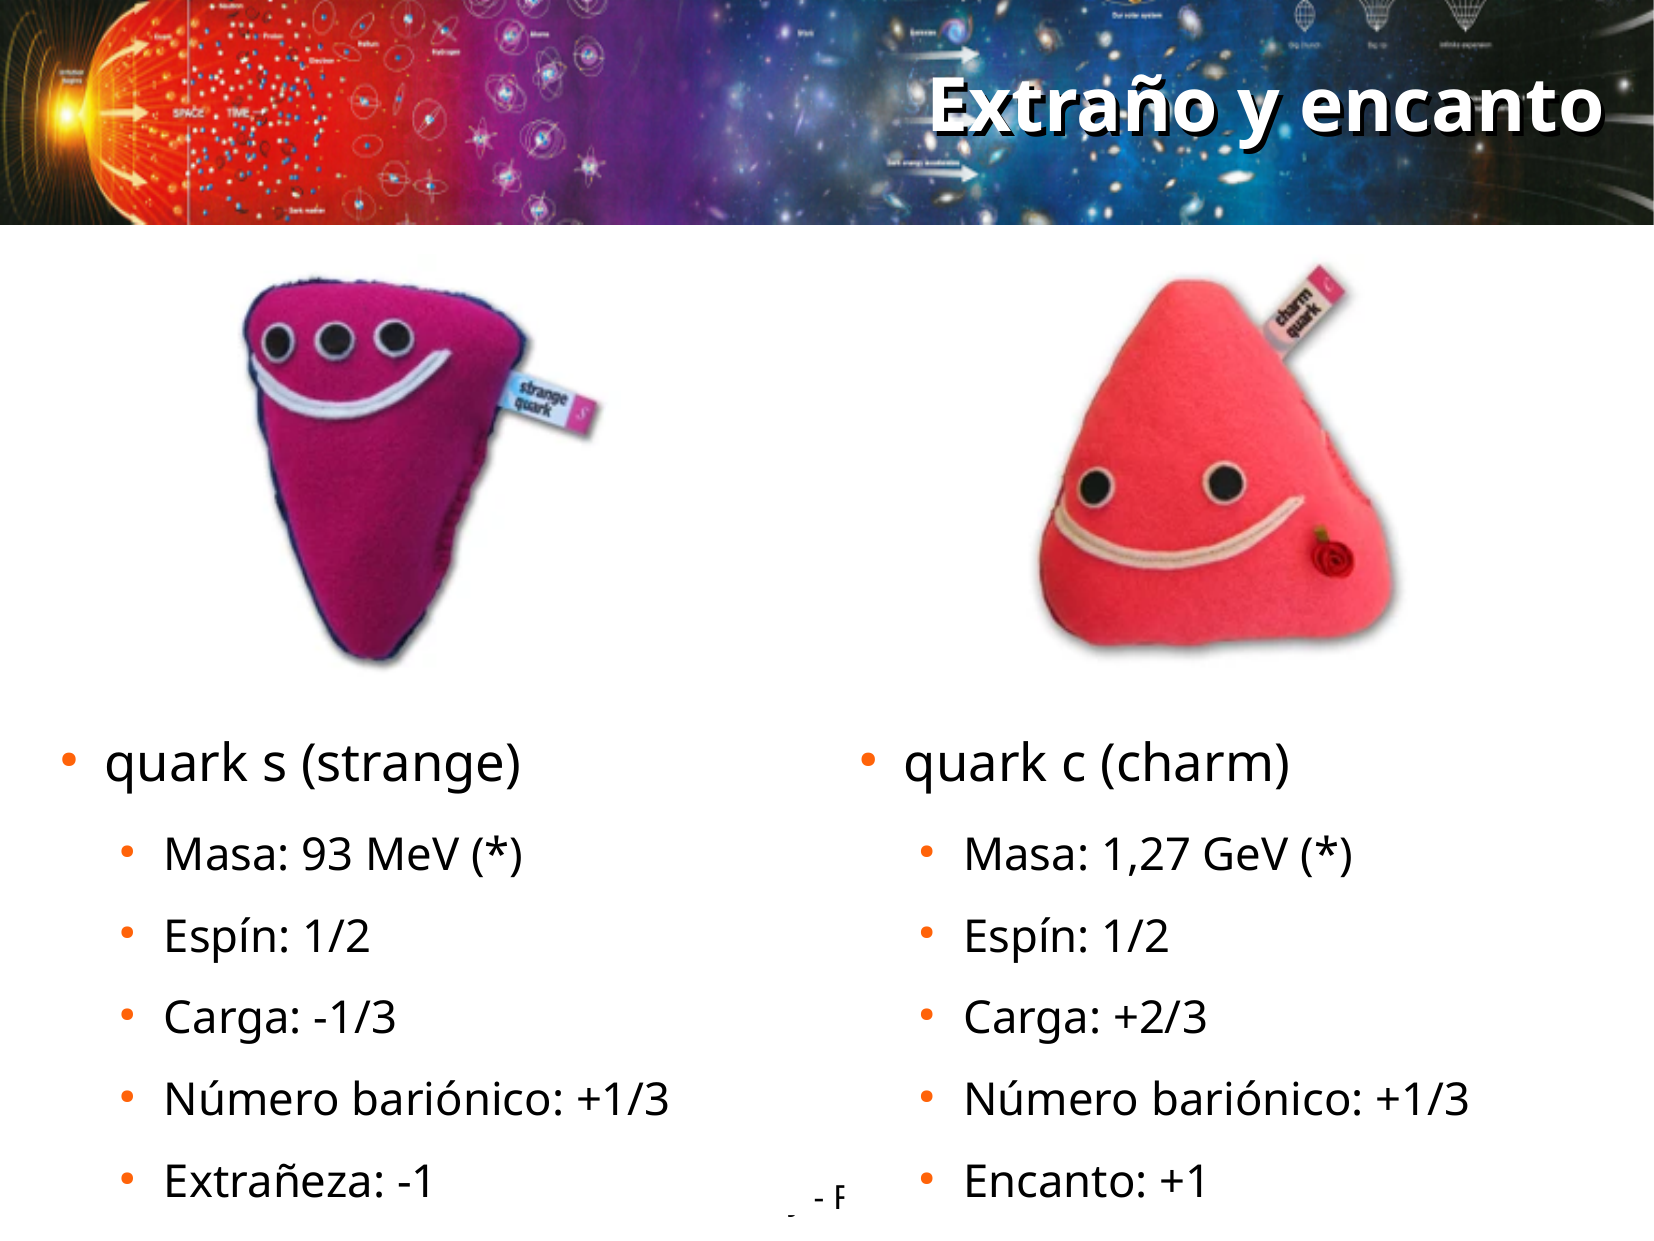

# Extraño y encanto
quark s (strange)
Masa: 93 MeV (*)
Espín: 1/2
Carga: -1/3
Número bariónico: +1/3
Extrañeza: -1
quark c (charm)
Masa: 1,27 GeV (*)
Espín: 1/2
Carga: +2/3
Número bariónico: +1/3
Encanto: +1
H. Asorey - Física IV B
10